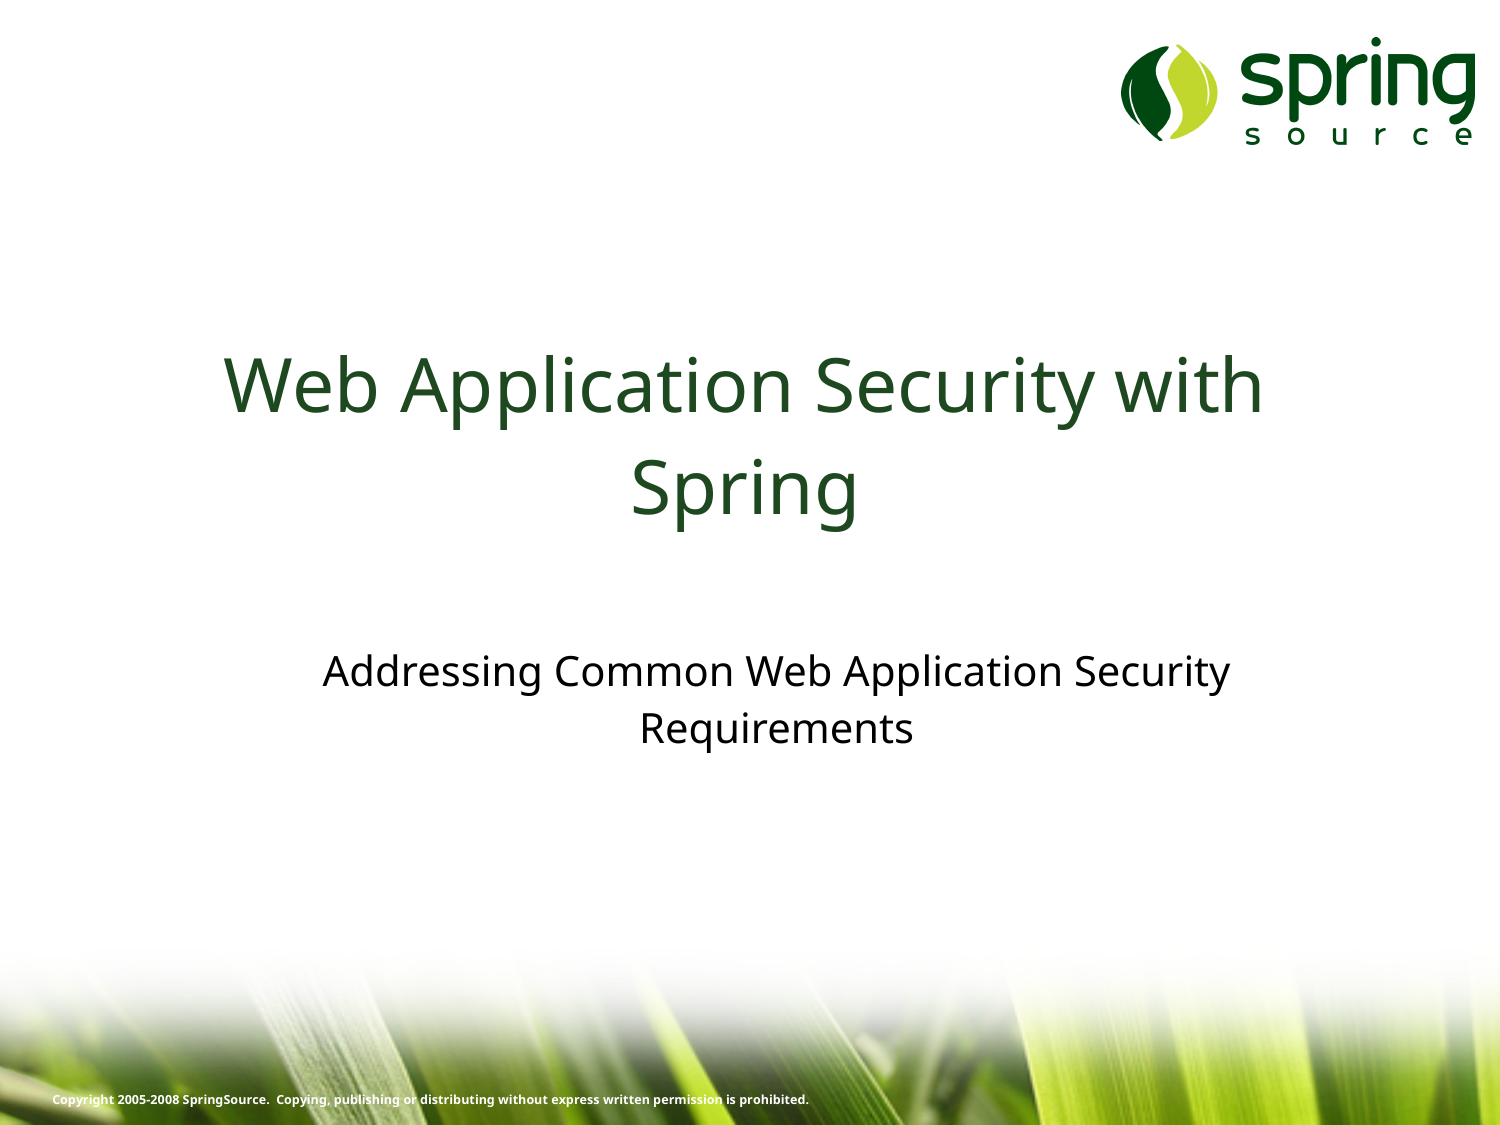

# Web Application Security with Spring
Addressing Common Web Application Security Requirements